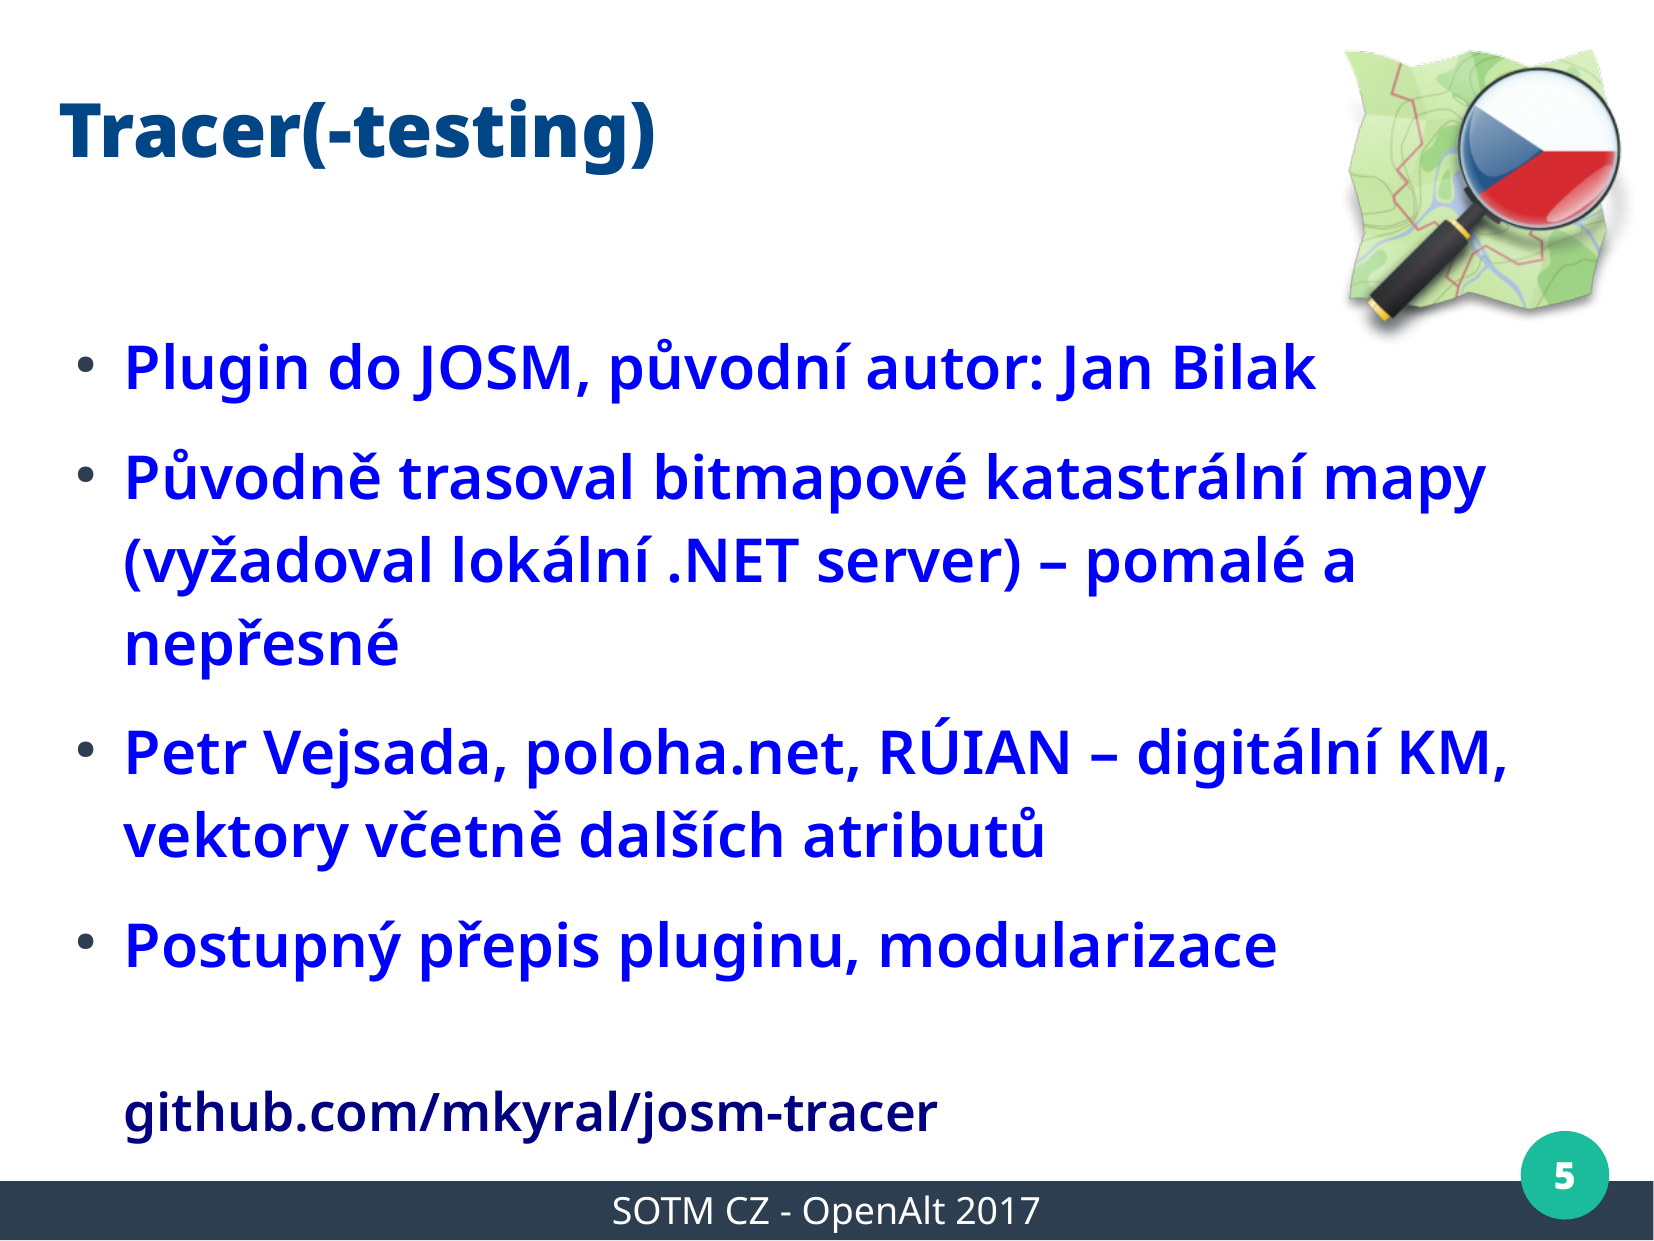

# Tracer(-testing)
Plugin do JOSM, původní autor: Jan Bilak
Původně trasoval bitmapové katastrální mapy (vyžadoval lokální .NET server) – pomalé a nepřesné
Petr Vejsada, poloha.net, RÚIAN – digitální KM, vektory včetně dalších atributů
Postupný přepis pluginu, modularizace
github.com/mkyral/josm-tracer
5
SOTM CZ - OpenAlt 2017